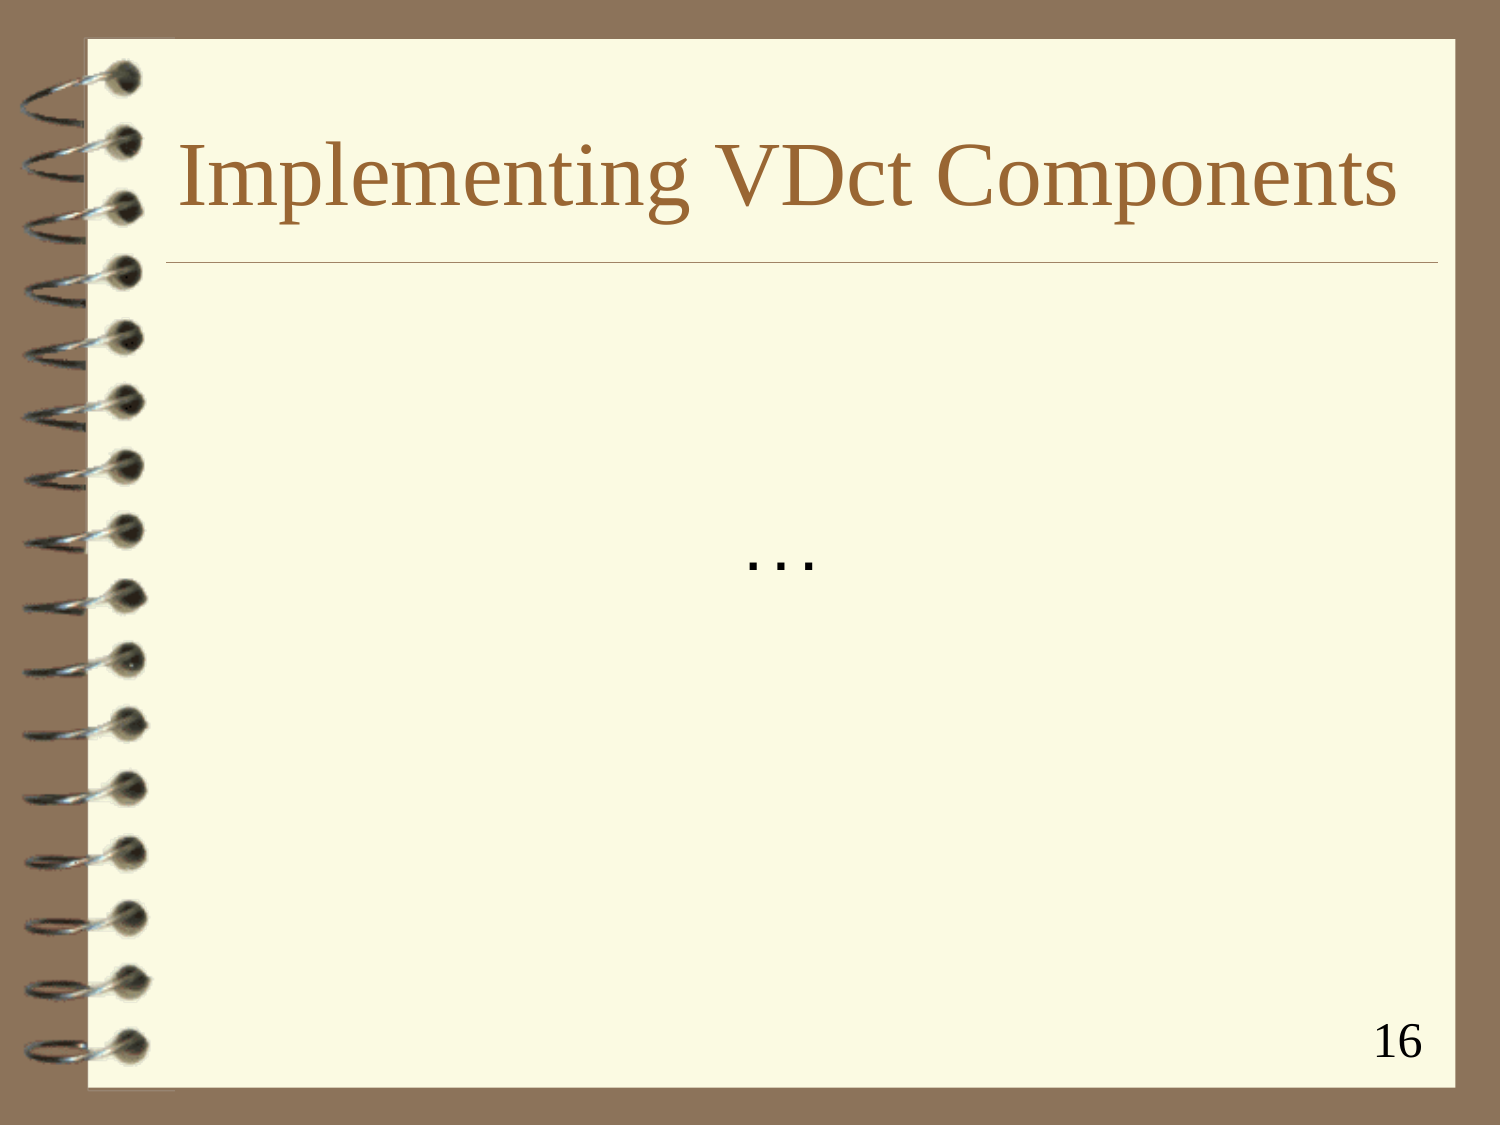

# Implementing VDct Components
. . .
16